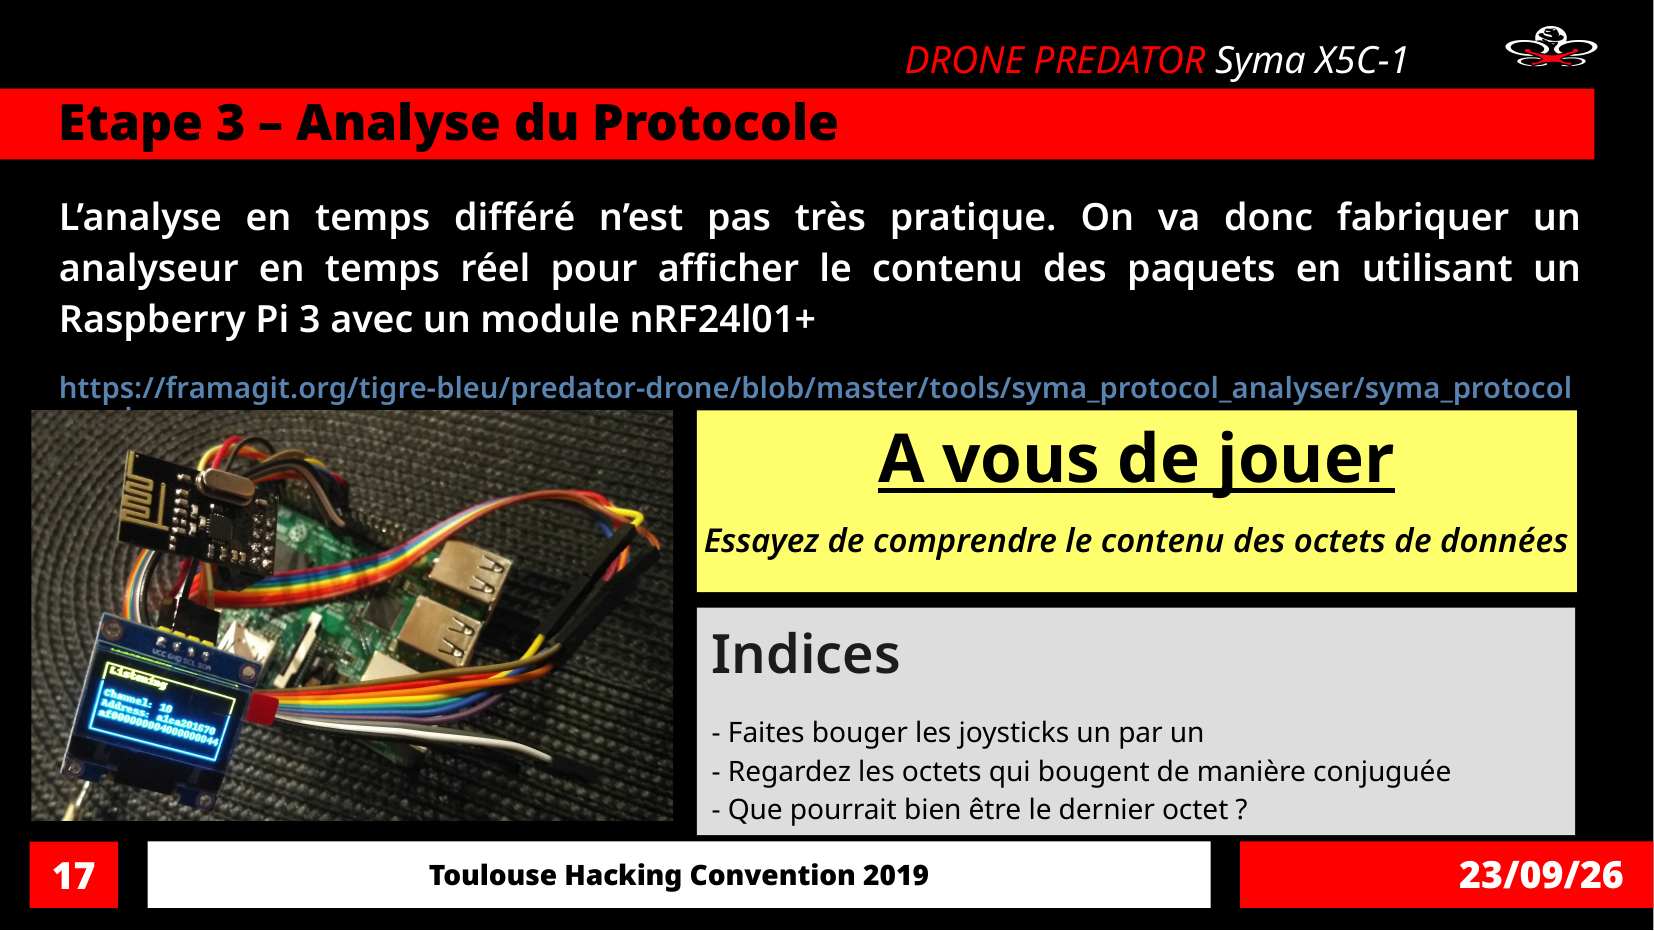

# Etape 3 – Analyse du Protocole
L’analyse en temps différé n’est pas très pratique. On va donc fabriquer un analyseur en temps réel pour afficher le contenu des paquets en utilisant un Raspberry Pi 3 avec un module nRF24l01+
https://framagit.org/tigre-bleu/predator-drone/blob/master/tools/syma_protocol_analyser/syma_protocol_analyser.py
A vous de jouer
Essayez de comprendre le contenu des octets de données
Indices
- Faites bouger les joysticks un par un
- Regardez les octets qui bougent de manière conjuguée
- Que pourrait bien être le dernier octet ?
17